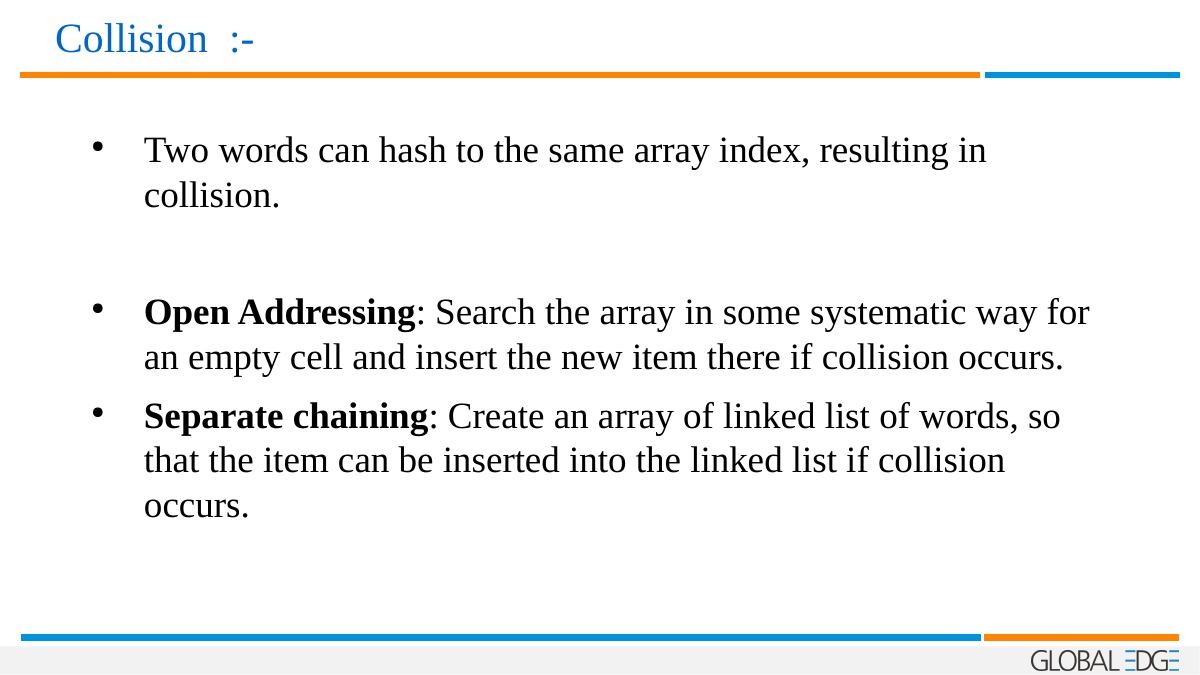

Collision :-
# Two words can hash to the same array index, resulting in collision.
Open Addressing: Search the array in some systematic way for an empty cell and insert the new item there if collision occurs.
Separate chaining: Create an array of linked list of words, so that the item can be inserted into the linked list if collision occurs.